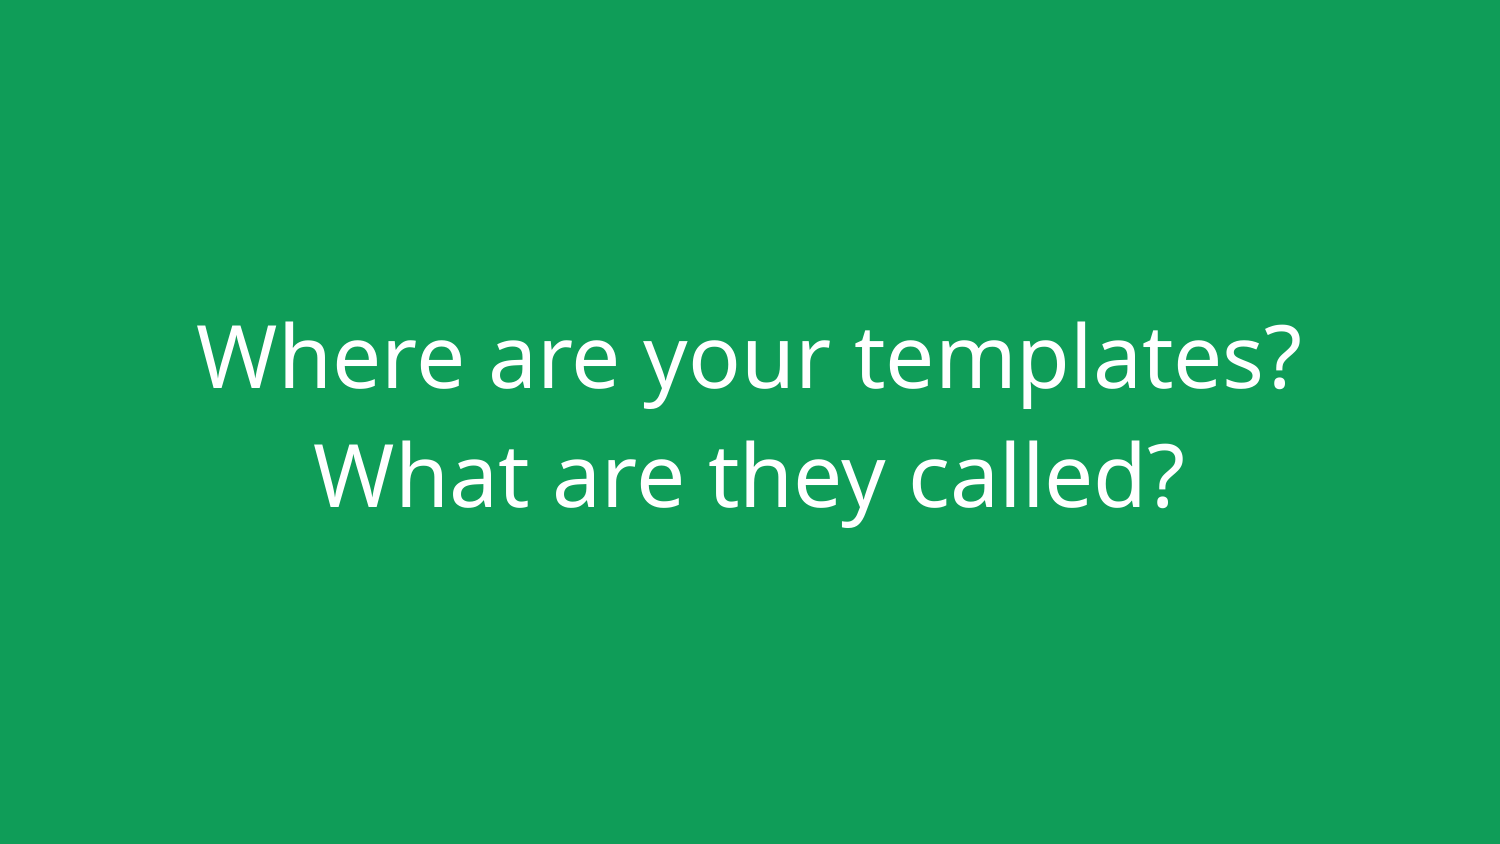

# Where are your templates? What are they called?